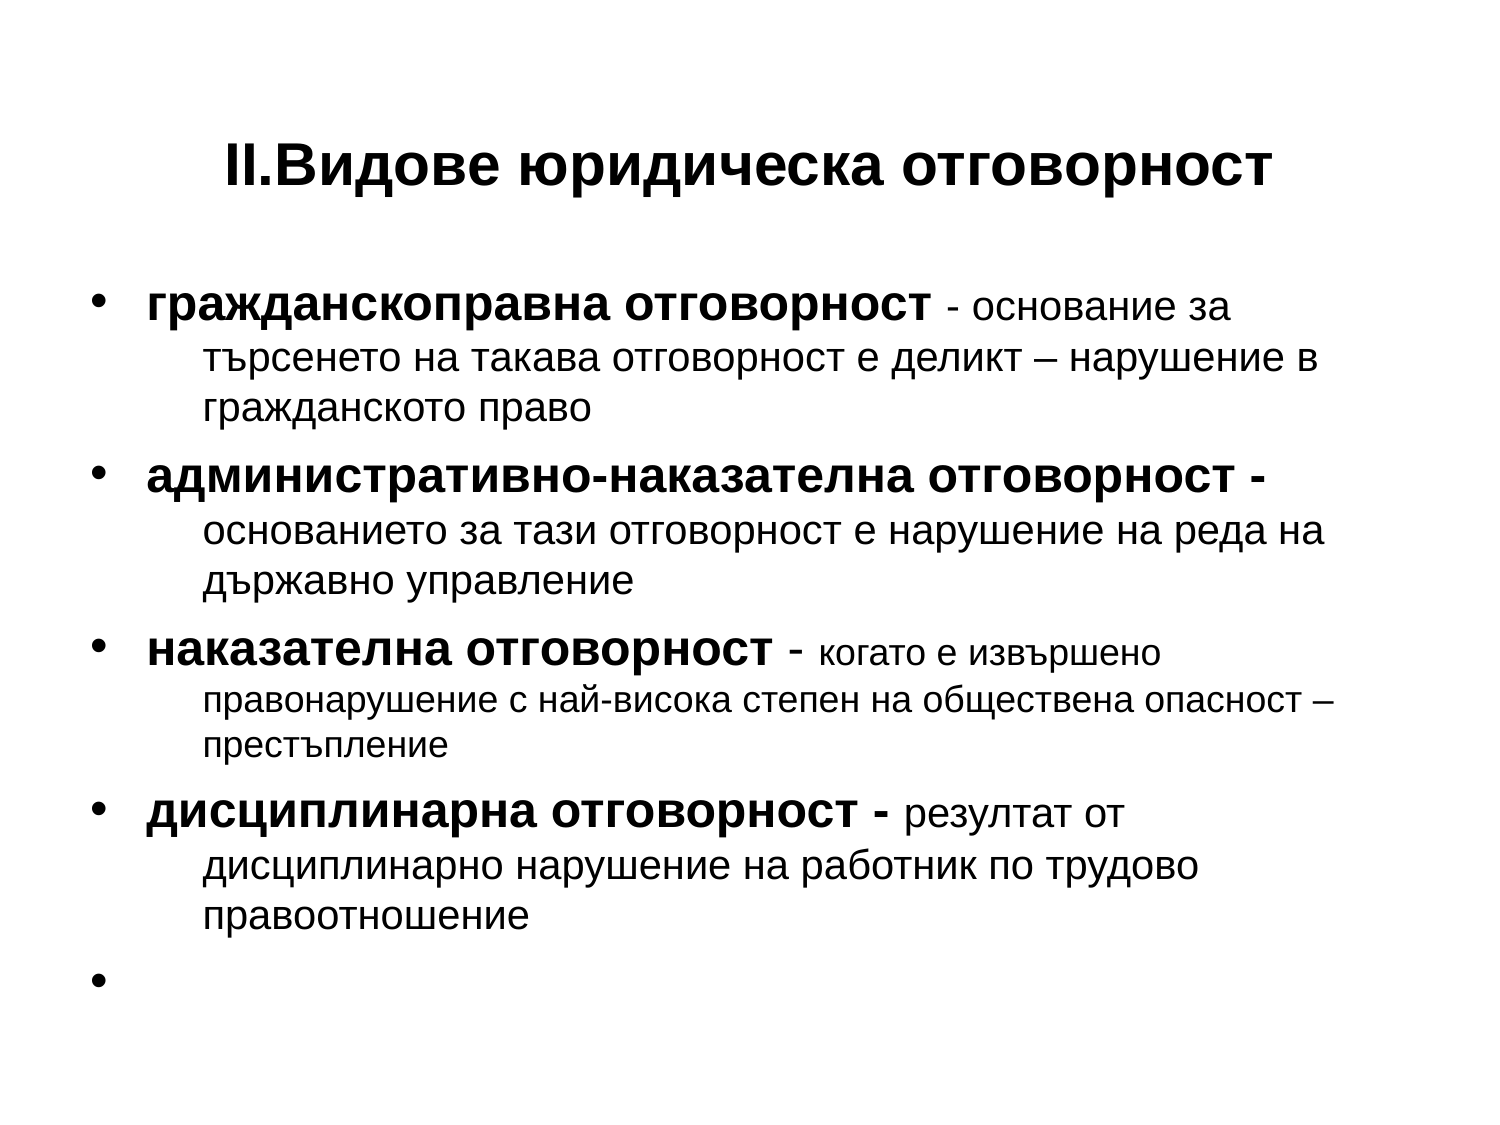

# ІІ.Видове юридическа отговорност
гражданскоправна отговорност - основание за търсенето на такава отговорност е деликт – нарушение в гражданското право
административно-наказателна отговорност - основанието за тази отговорност е нарушение на реда на държавно управление
наказателна отговорност - когато е извършено правонарушение с най-висока степен на обществена опасност – престъпление
дисциплинарна отговорност - резултат от дисциплинарно нарушение на работник по трудово правоотношение